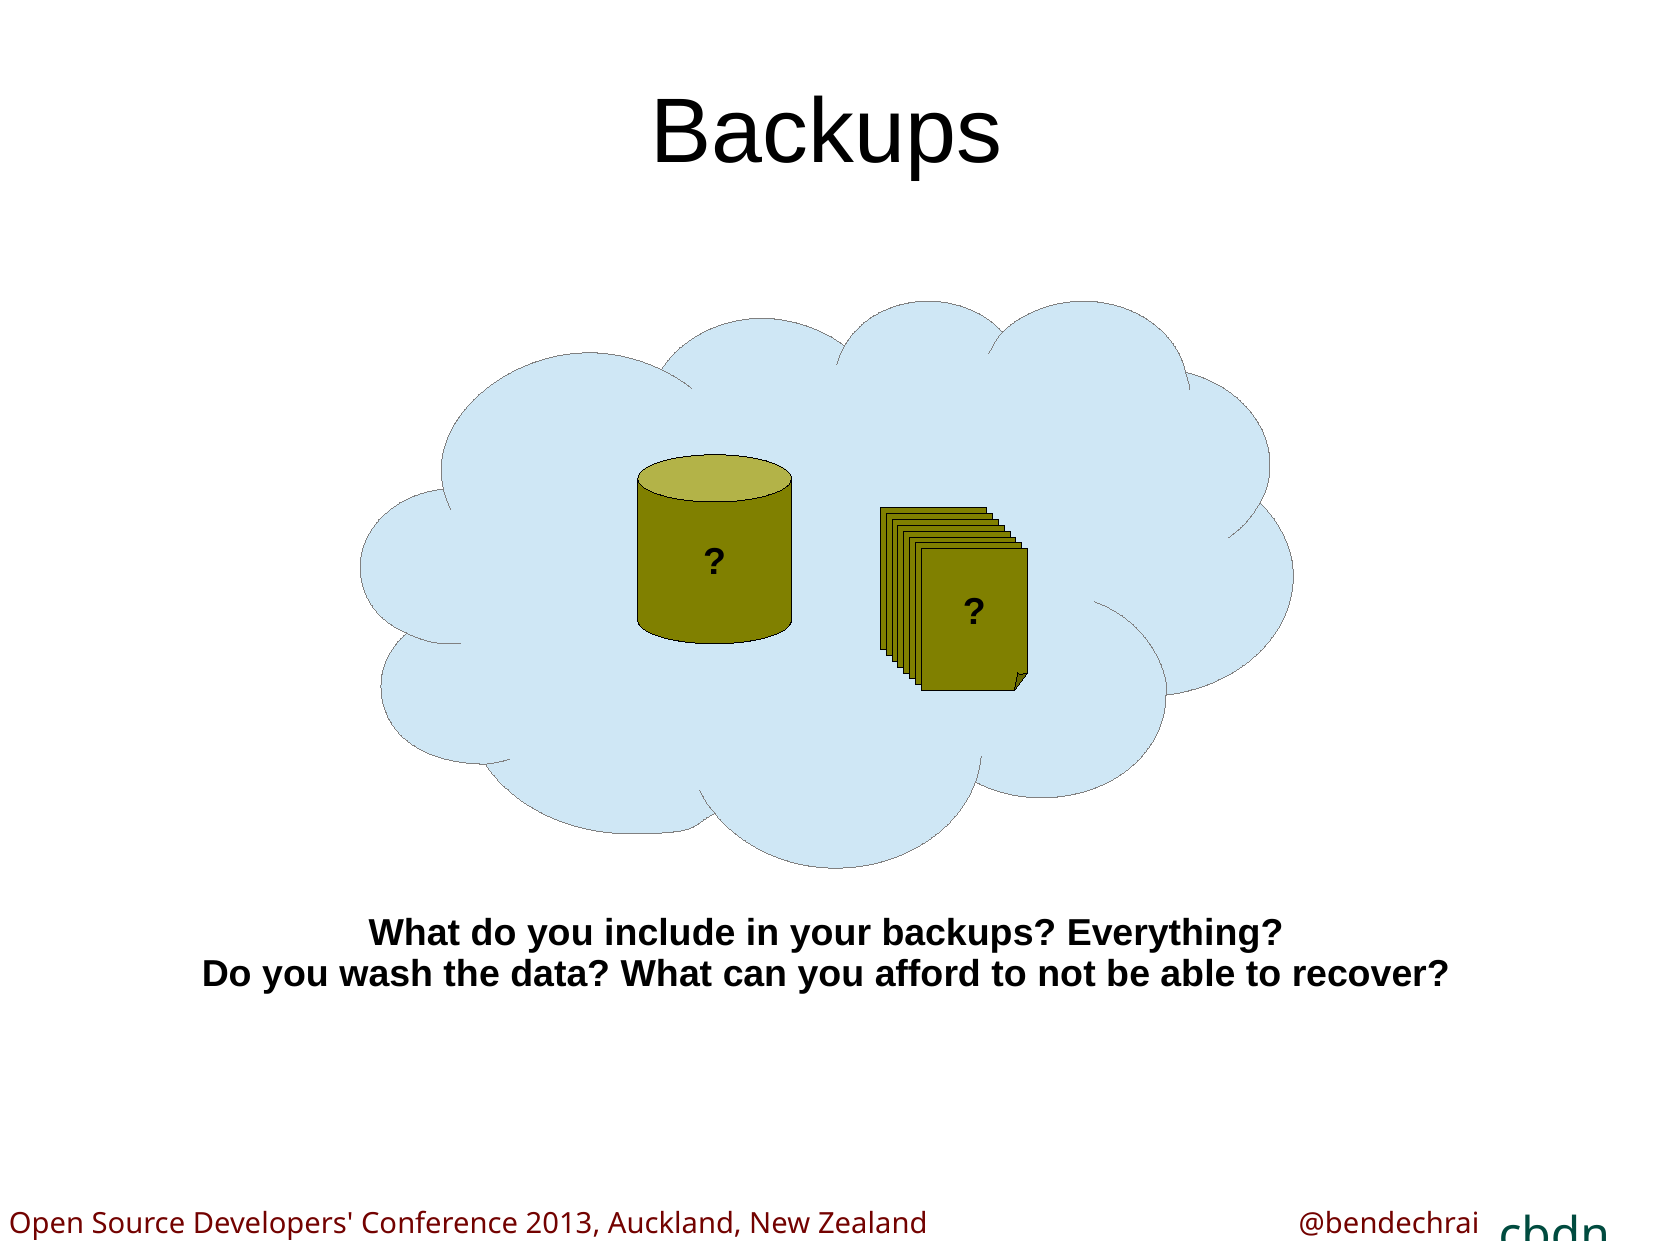

# Backups
?
?
What do you include in your backups? Everything?
Do you wash the data? What can you afford to not be able to recover?
cbdn
Open Source Developers' Conference 2013, Auckland, New Zealand
@bendechrai